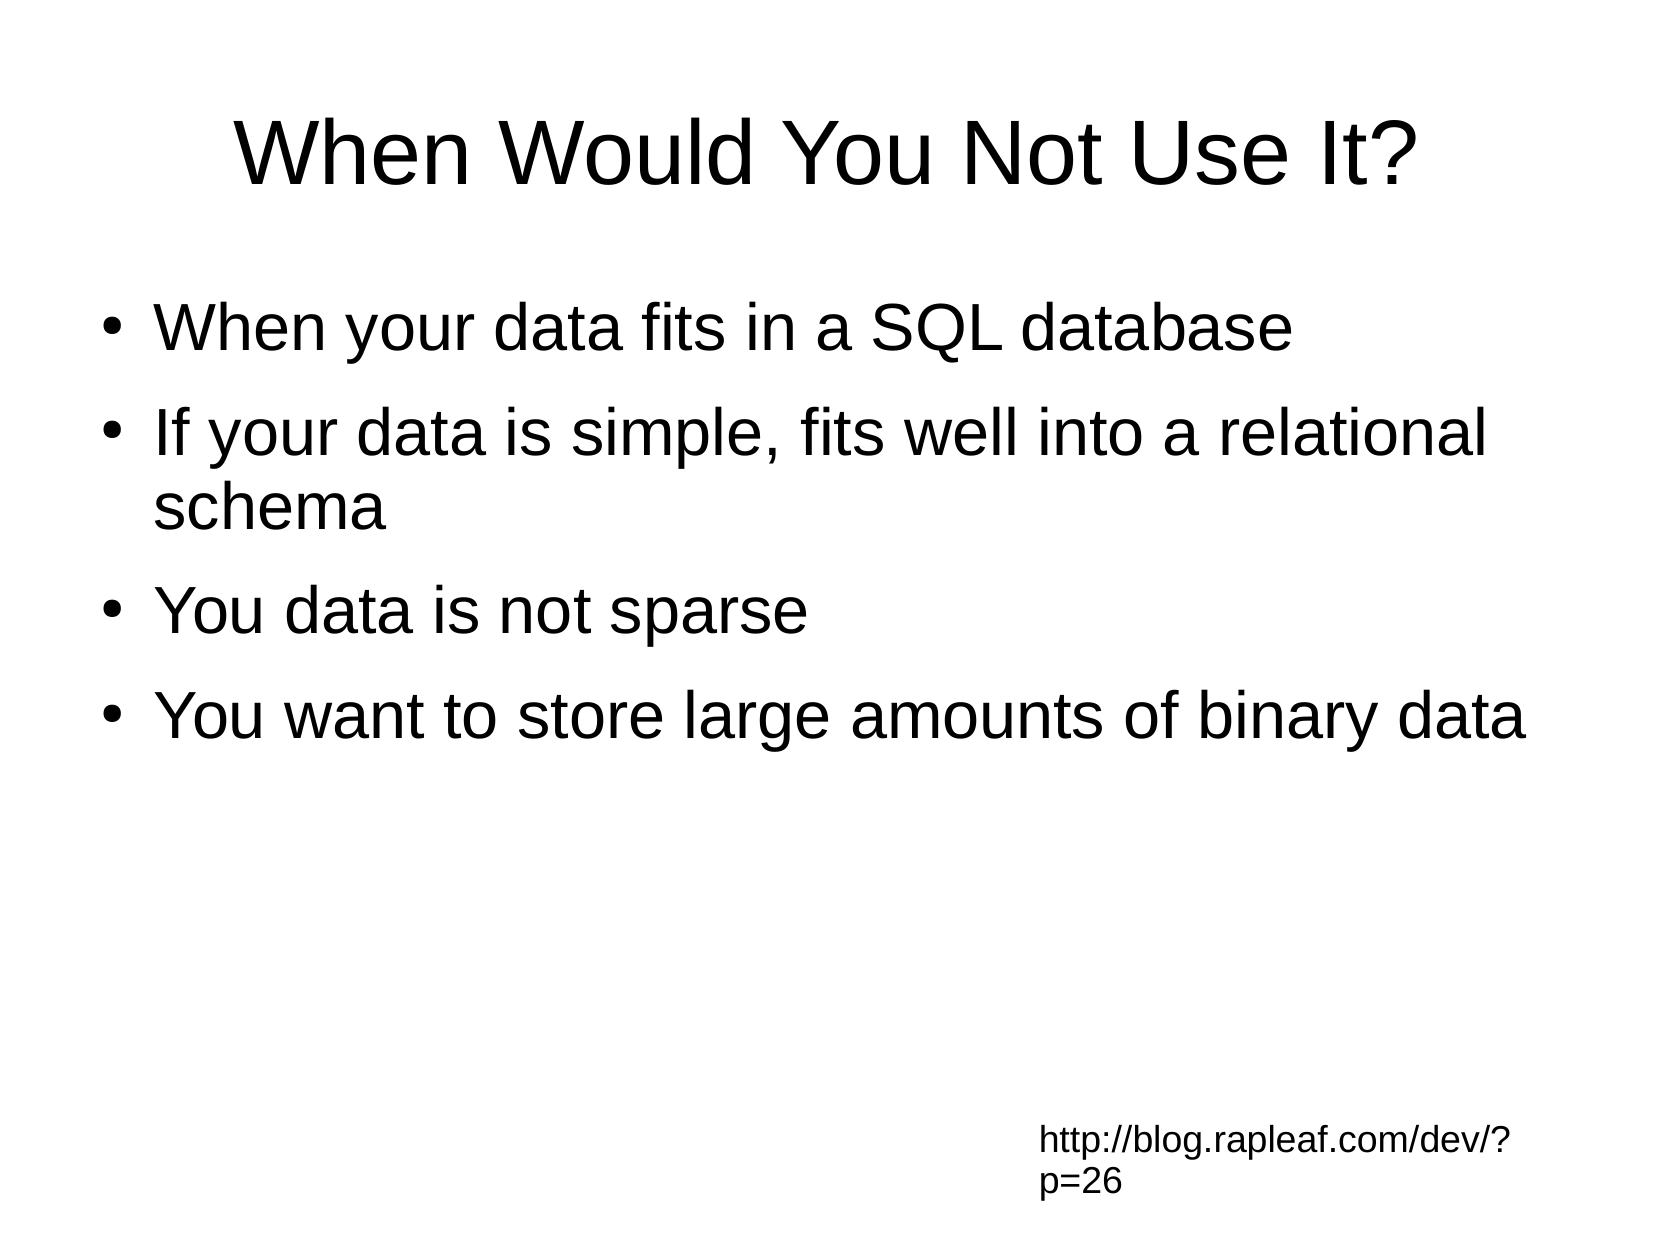

# When Would You Not Use It?
When your data fits in a SQL database
If your data is simple, fits well into a relational schema
You data is not sparse
You want to store large amounts of binary data
http://blog.rapleaf.com/dev/?p=26